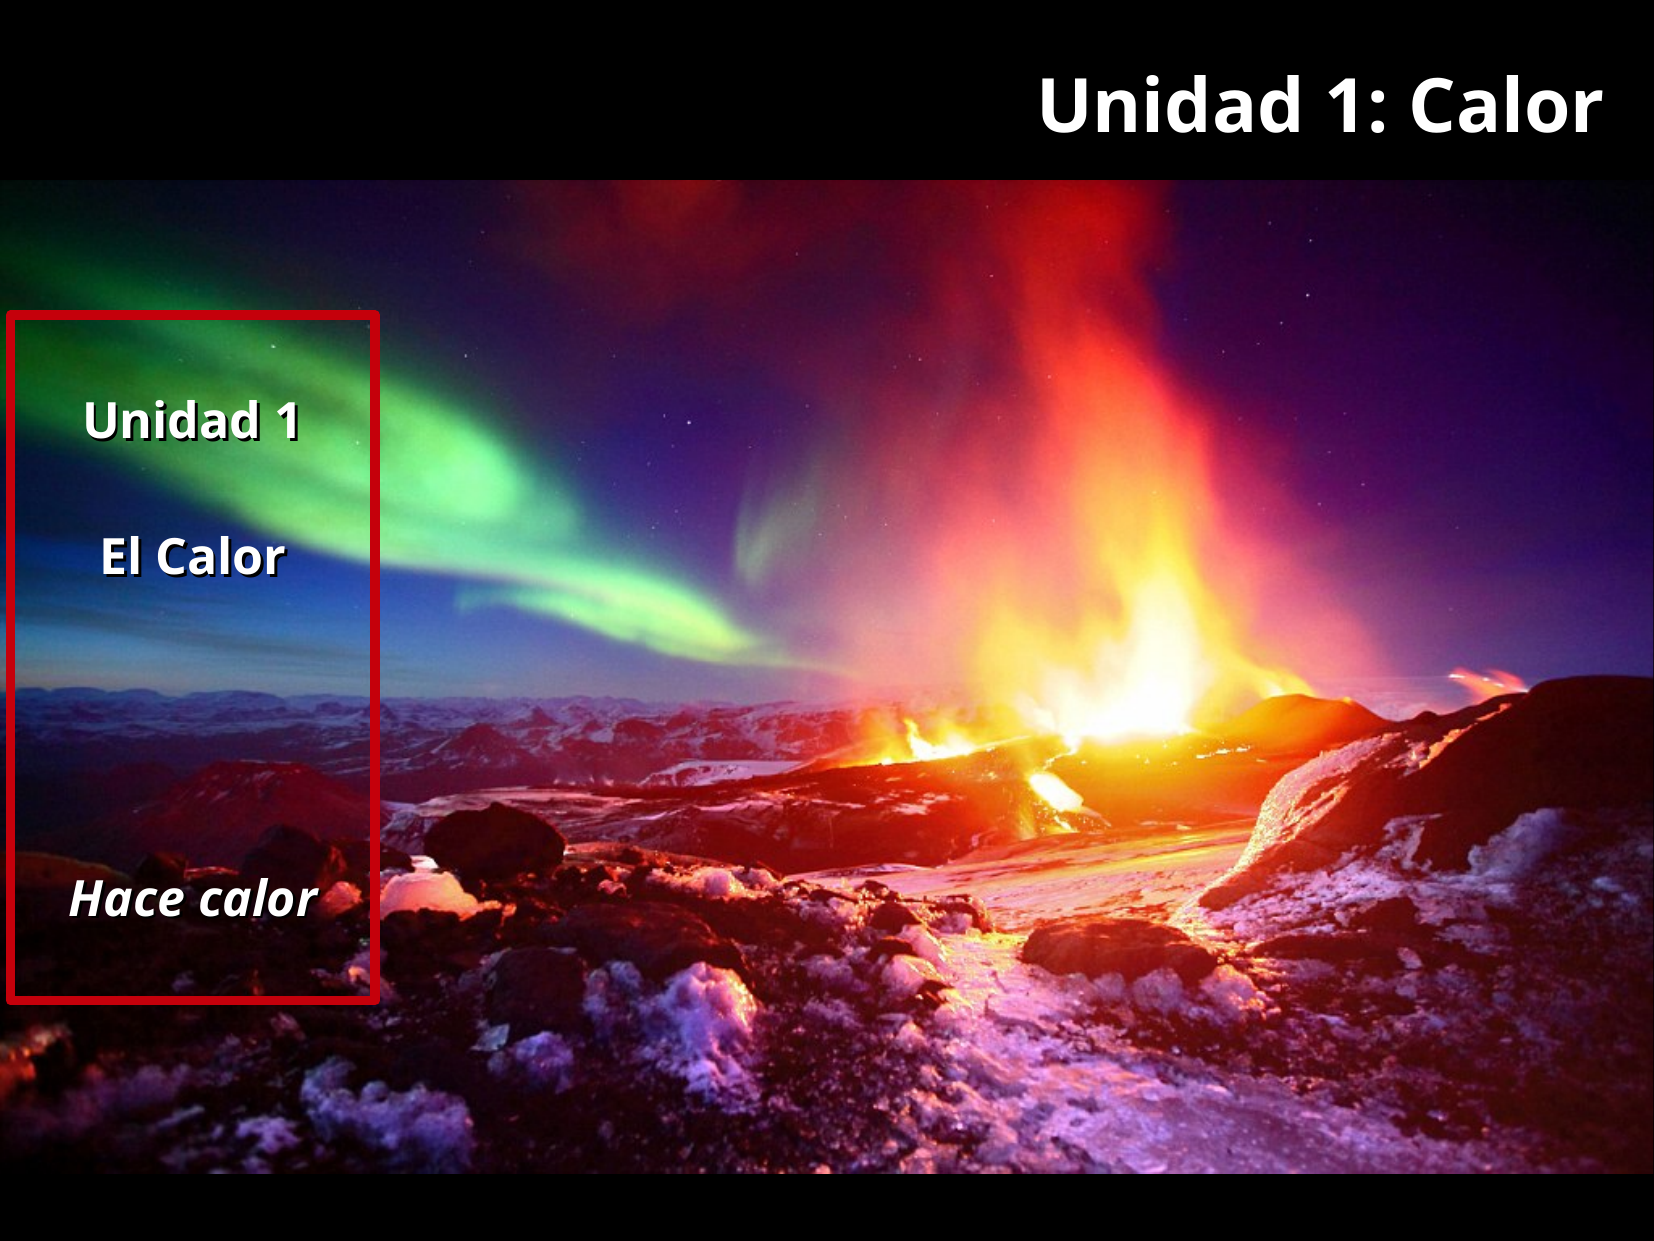

# Unidad 1: Calor
Unidad 1
El Calor
Hace calor
Mar 15, 2018
H. Asorey - F3B 2018
2